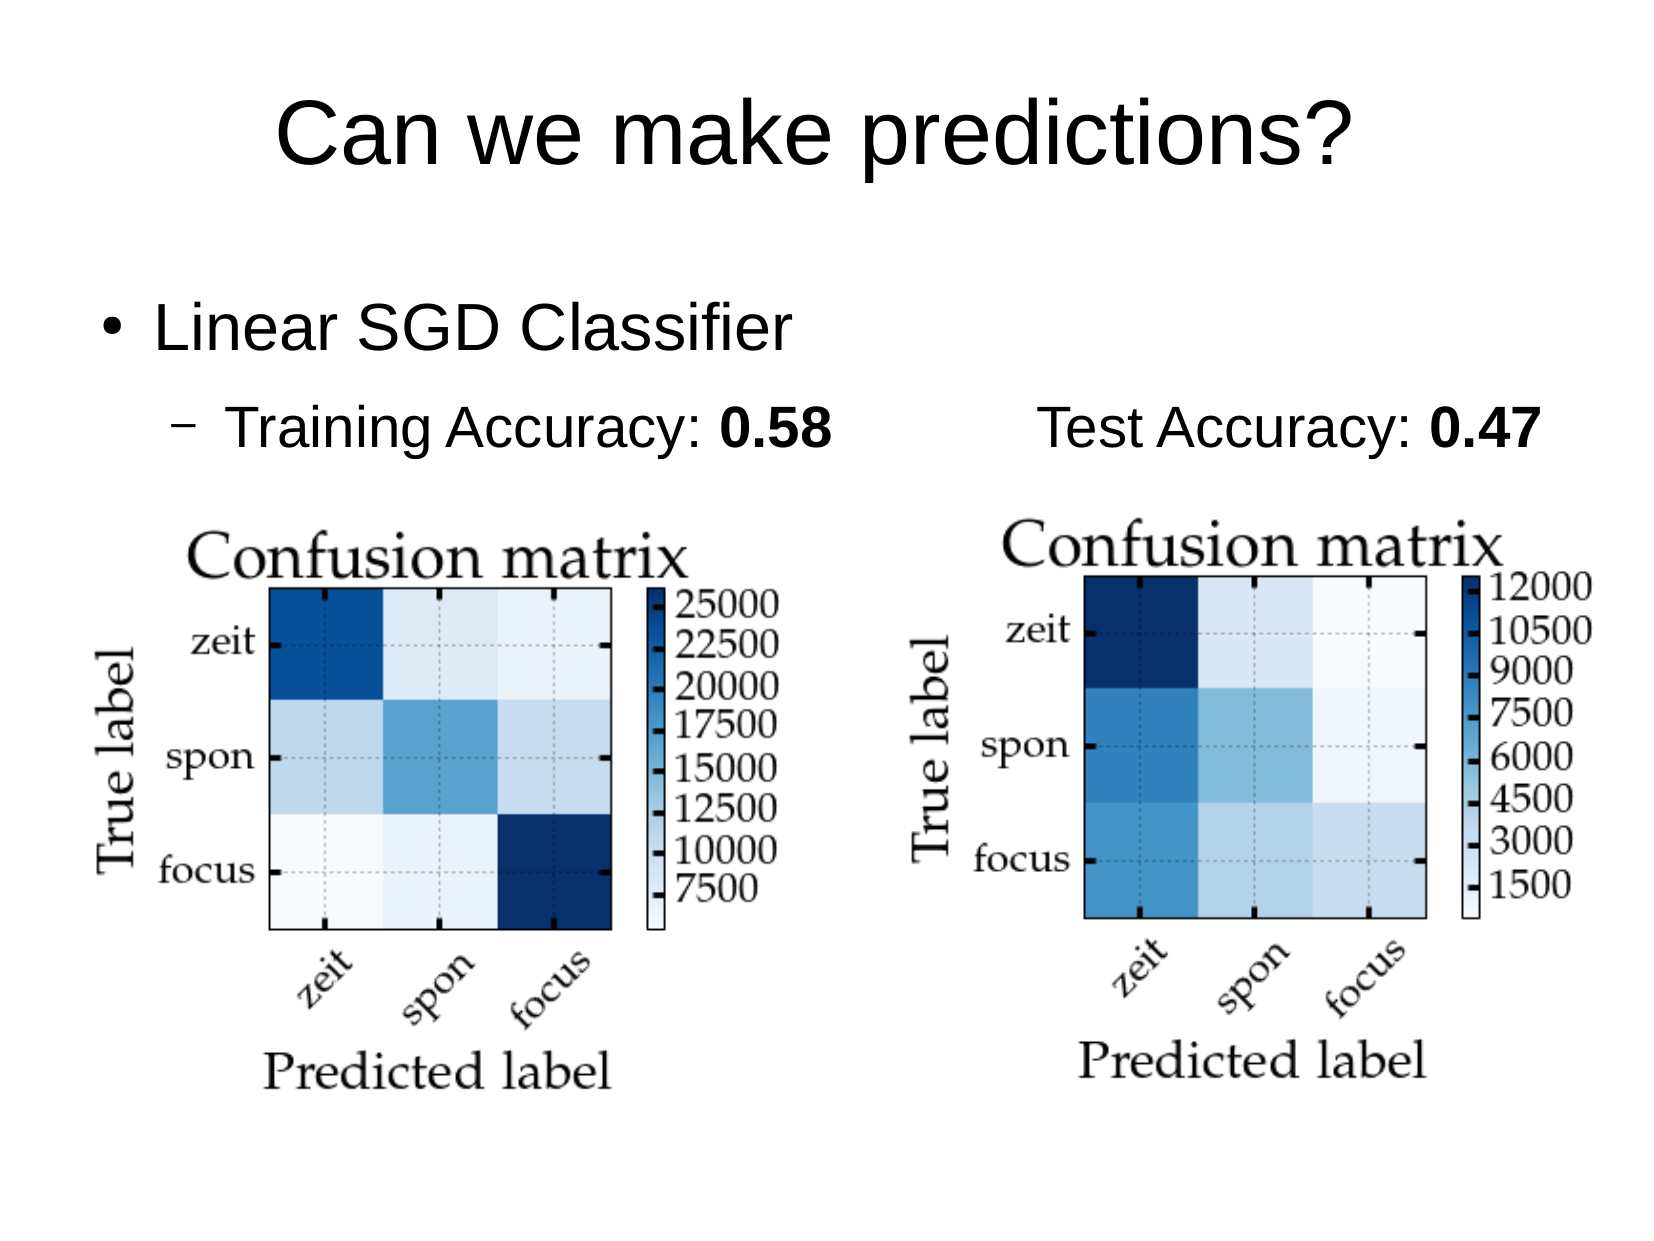

# Can we make predictions?
Linear SGD Classifier
Training Accuracy: 0.58			Test Accuracy: 0.47